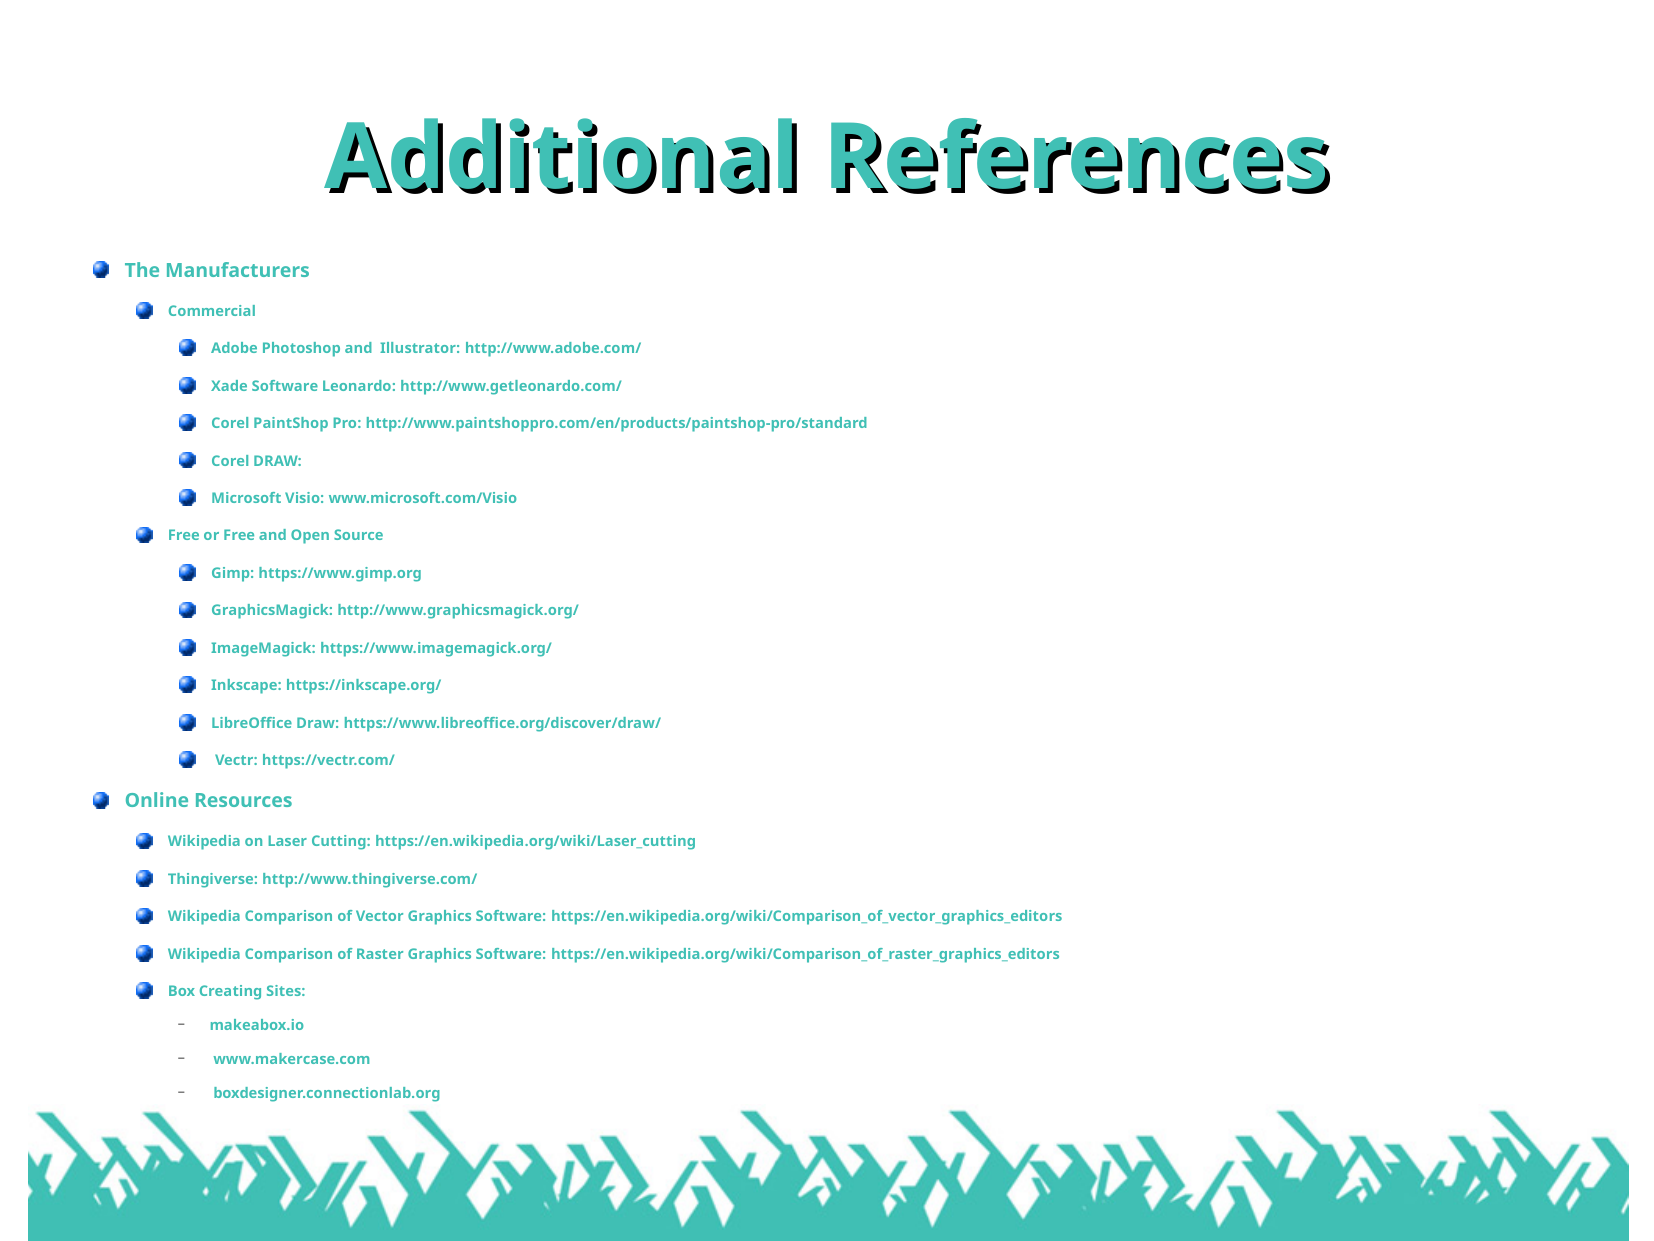

# Additional References
The Manufacturers
Commercial
Adobe Photoshop and Illustrator: http://www.adobe.com/
Xade Software Leonardo: http://www.getleonardo.com/
Corel PaintShop Pro: http://www.paintshoppro.com/en/products/paintshop-pro/standard
Corel DRAW:
Microsoft Visio: www.microsoft.com/Visio
Free or Free and Open Source
Gimp: https://www.gimp.org
GraphicsMagick: http://www.graphicsmagick.org/
ImageMagick: https://www.imagemagick.org/
Inkscape: https://inkscape.org/
LibreOffice Draw: https://www.libreoffice.org/discover/draw/
 Vectr: https://vectr.com/
Online Resources
Wikipedia on Laser Cutting: https://en.wikipedia.org/wiki/Laser_cutting
Thingiverse: http://www.thingiverse.com/
Wikipedia Comparison of Vector Graphics Software: https://en.wikipedia.org/wiki/Comparison_of_vector_graphics_editors
Wikipedia Comparison of Raster Graphics Software: https://en.wikipedia.org/wiki/Comparison_of_raster_graphics_editors
Box Creating Sites:
makeabox.io
 www.makercase.com
 boxdesigner.connectionlab.org